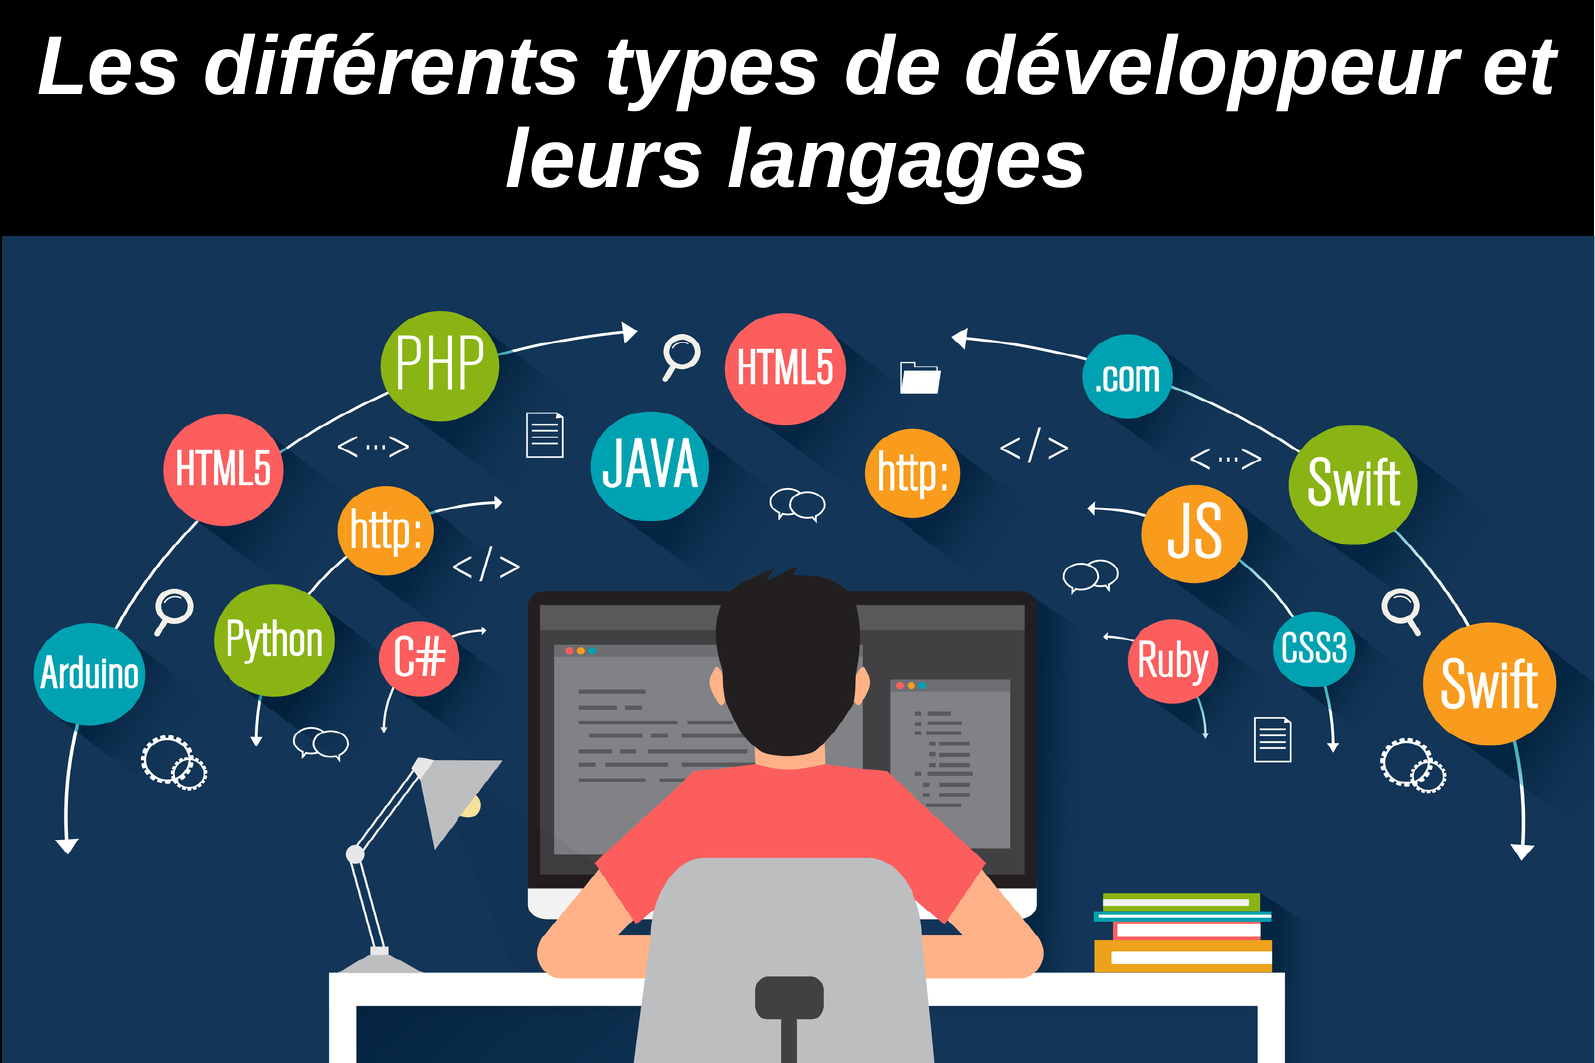

# Les différents types de développeur et leurs langages